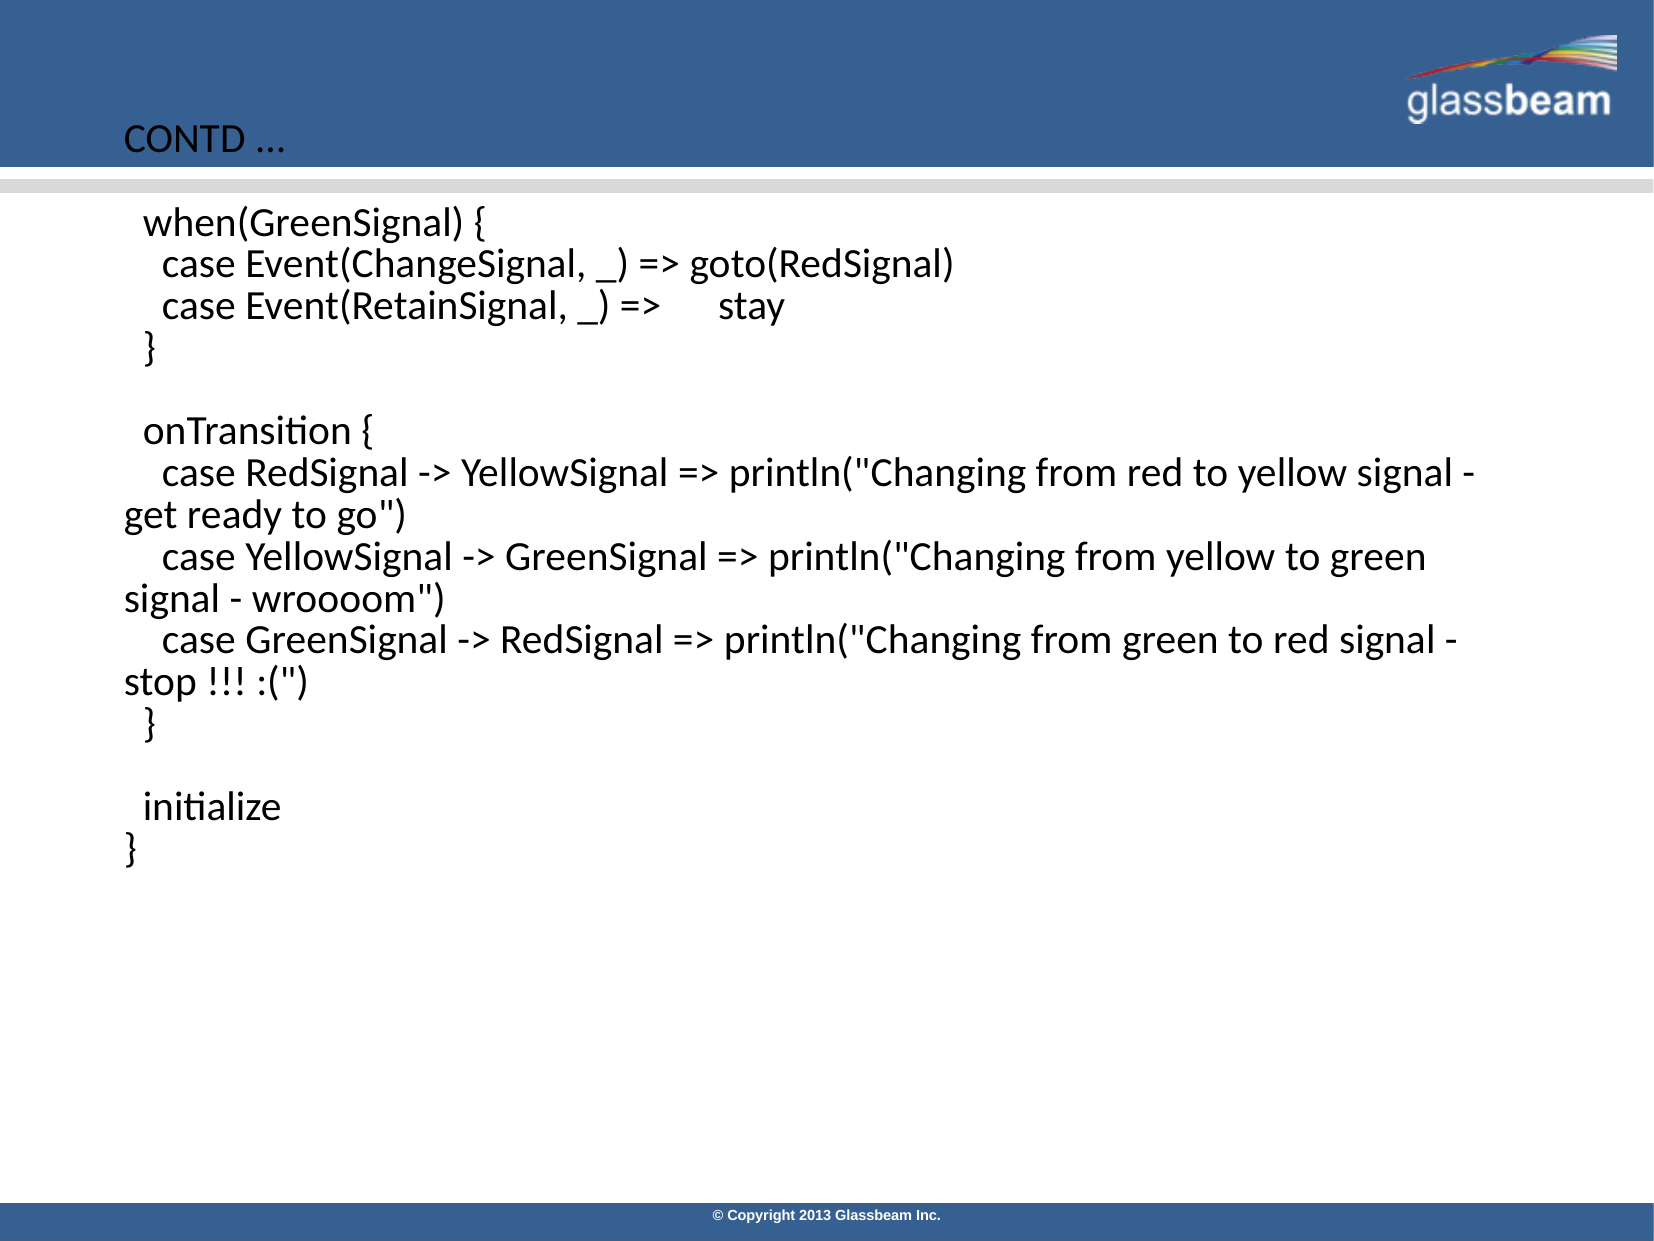

# CONTD ... when(GreenSignal) { case Event(ChangeSignal, _) => goto(RedSignal) case Event(RetainSignal, _) => stay } onTransition { case RedSignal -> YellowSignal => println("Changing from red to yellow signal - get ready to go") case YellowSignal -> GreenSignal => println("Changing from yellow to green signal - wroooom") case GreenSignal -> RedSignal => println("Changing from green to red signal - stop !!! :(") } initialize }